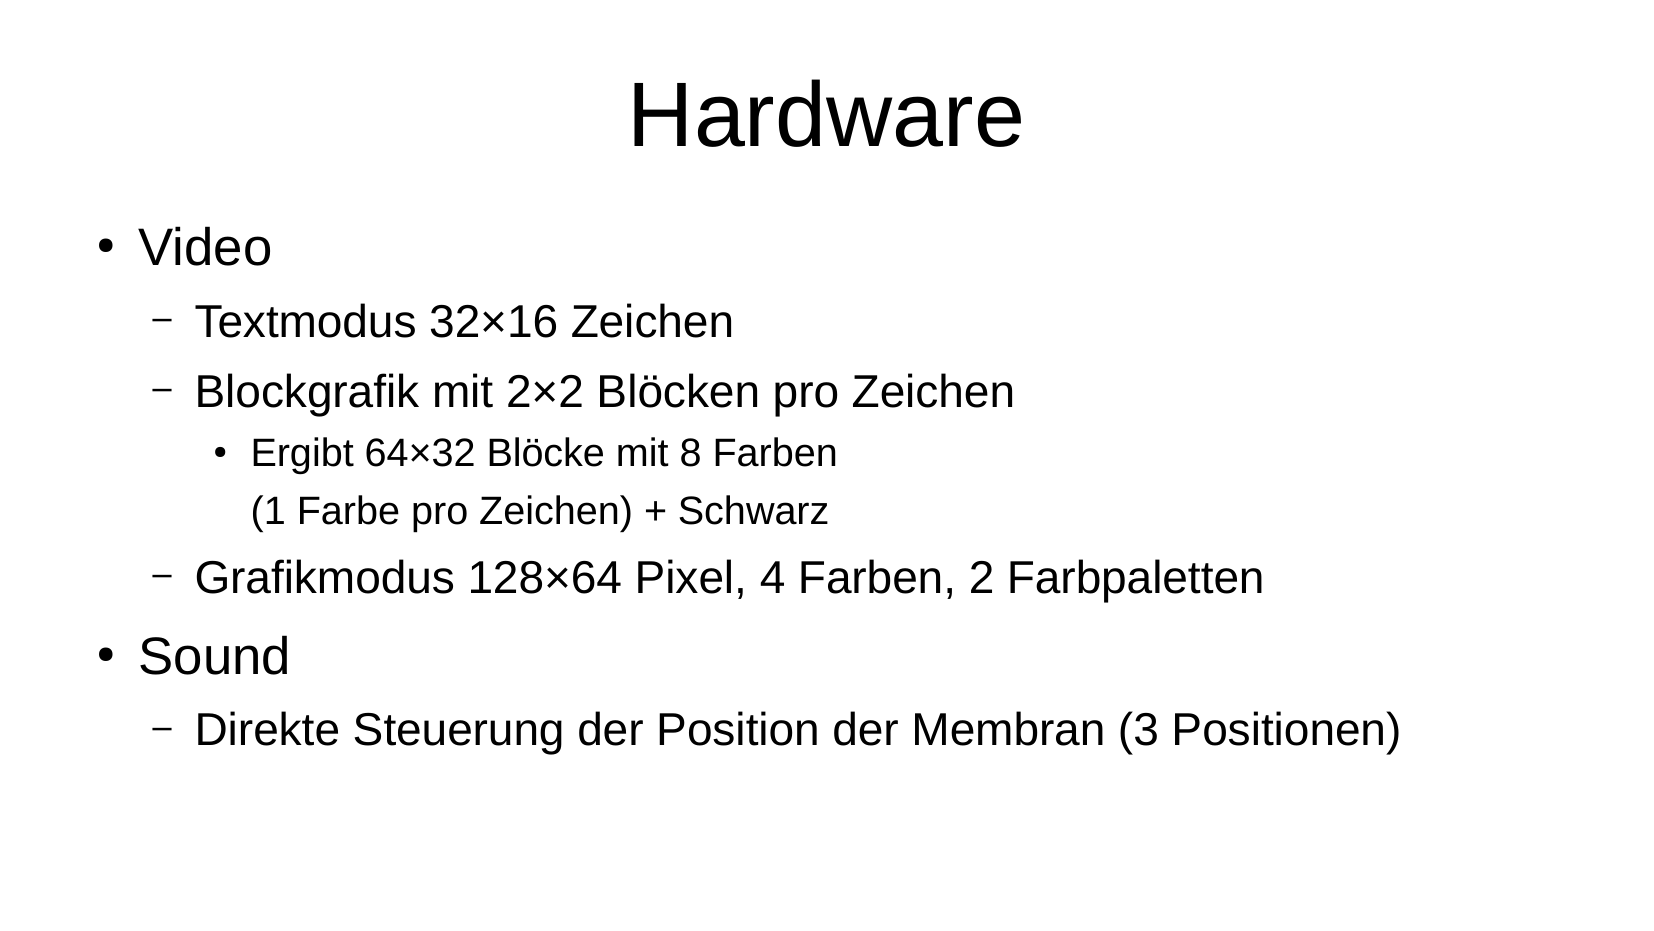

# Hardware
Video
Textmodus 32×16 Zeichen
Blockgrafik mit 2×2 Blöcken pro Zeichen
Ergibt 64×32 Blöcke mit 8 Farben
(1 Farbe pro Zeichen) + Schwarz
Grafikmodus 128×64 Pixel, 4 Farben, 2 Farbpaletten
Sound
Direkte Steuerung der Position der Membran (3 Positionen)